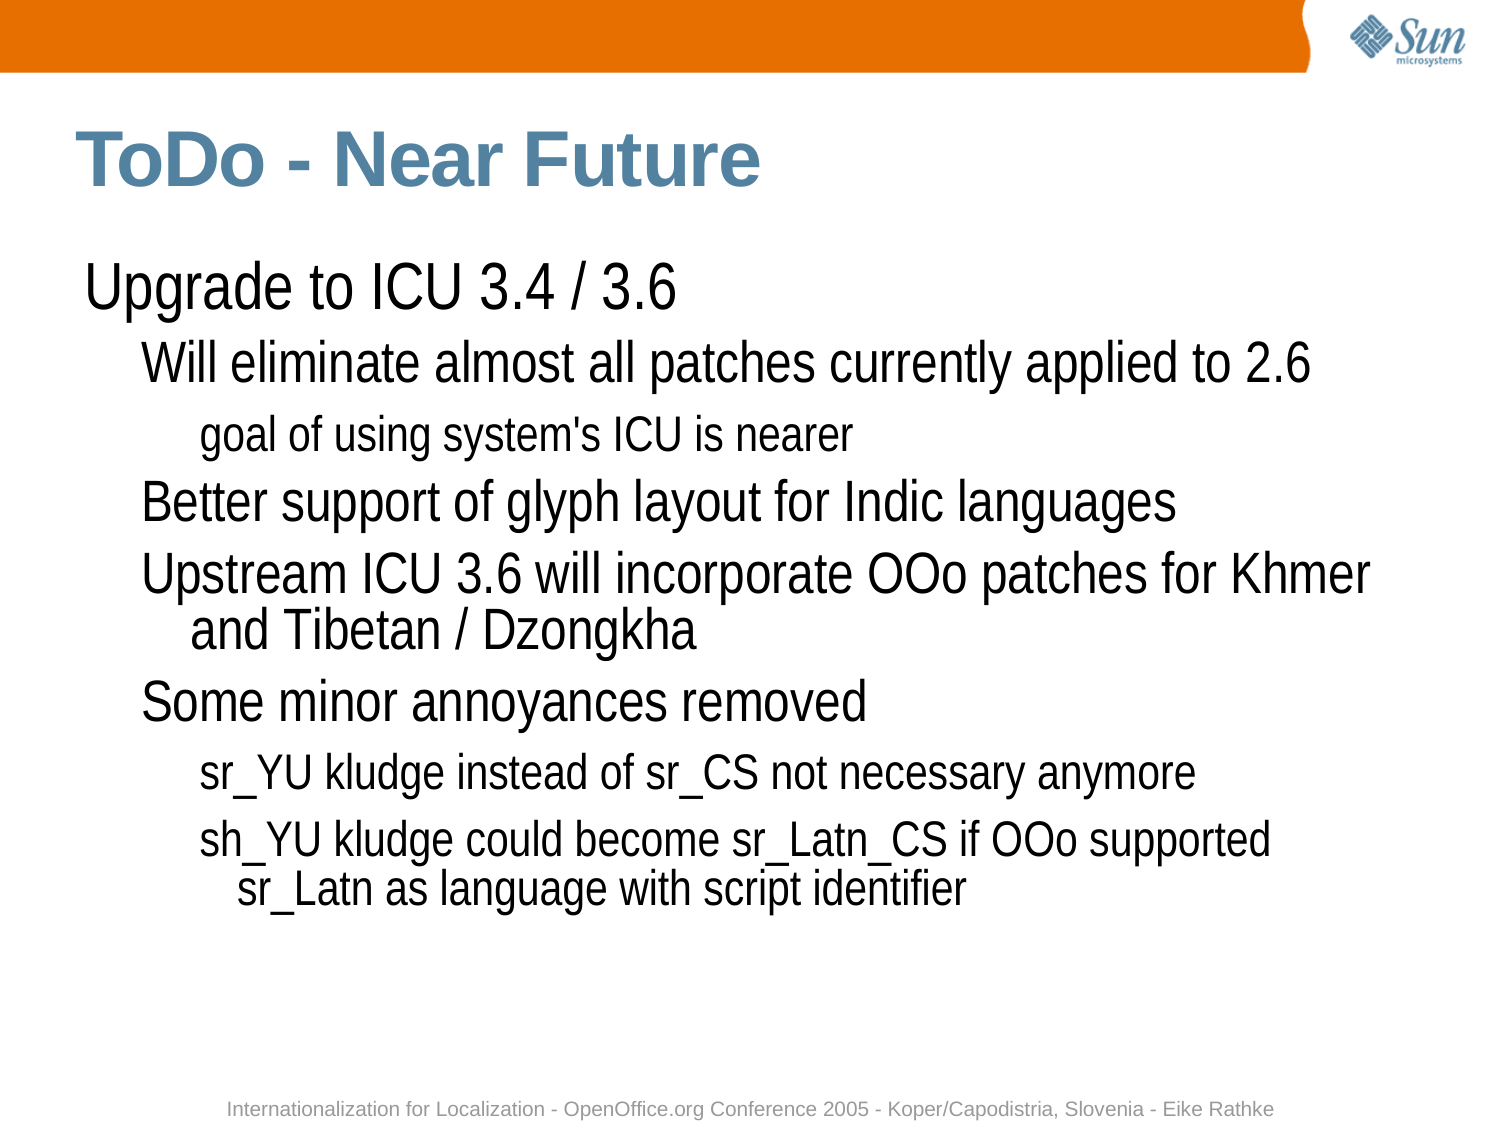

# ToDo - Near Future
Upgrade to ICU 3.4 / 3.6
Will eliminate almost all patches currently applied to 2.6
goal of using system's ICU is nearer
Better support of glyph layout for Indic languages
Upstream ICU 3.6 will incorporate OOo patches for Khmer and Tibetan / Dzongkha
Some minor annoyances removed
sr_YU kludge instead of sr_CS not necessary anymore
sh_YU kludge could become sr_Latn_CS if OOo supported sr_Latn as language with script identifier